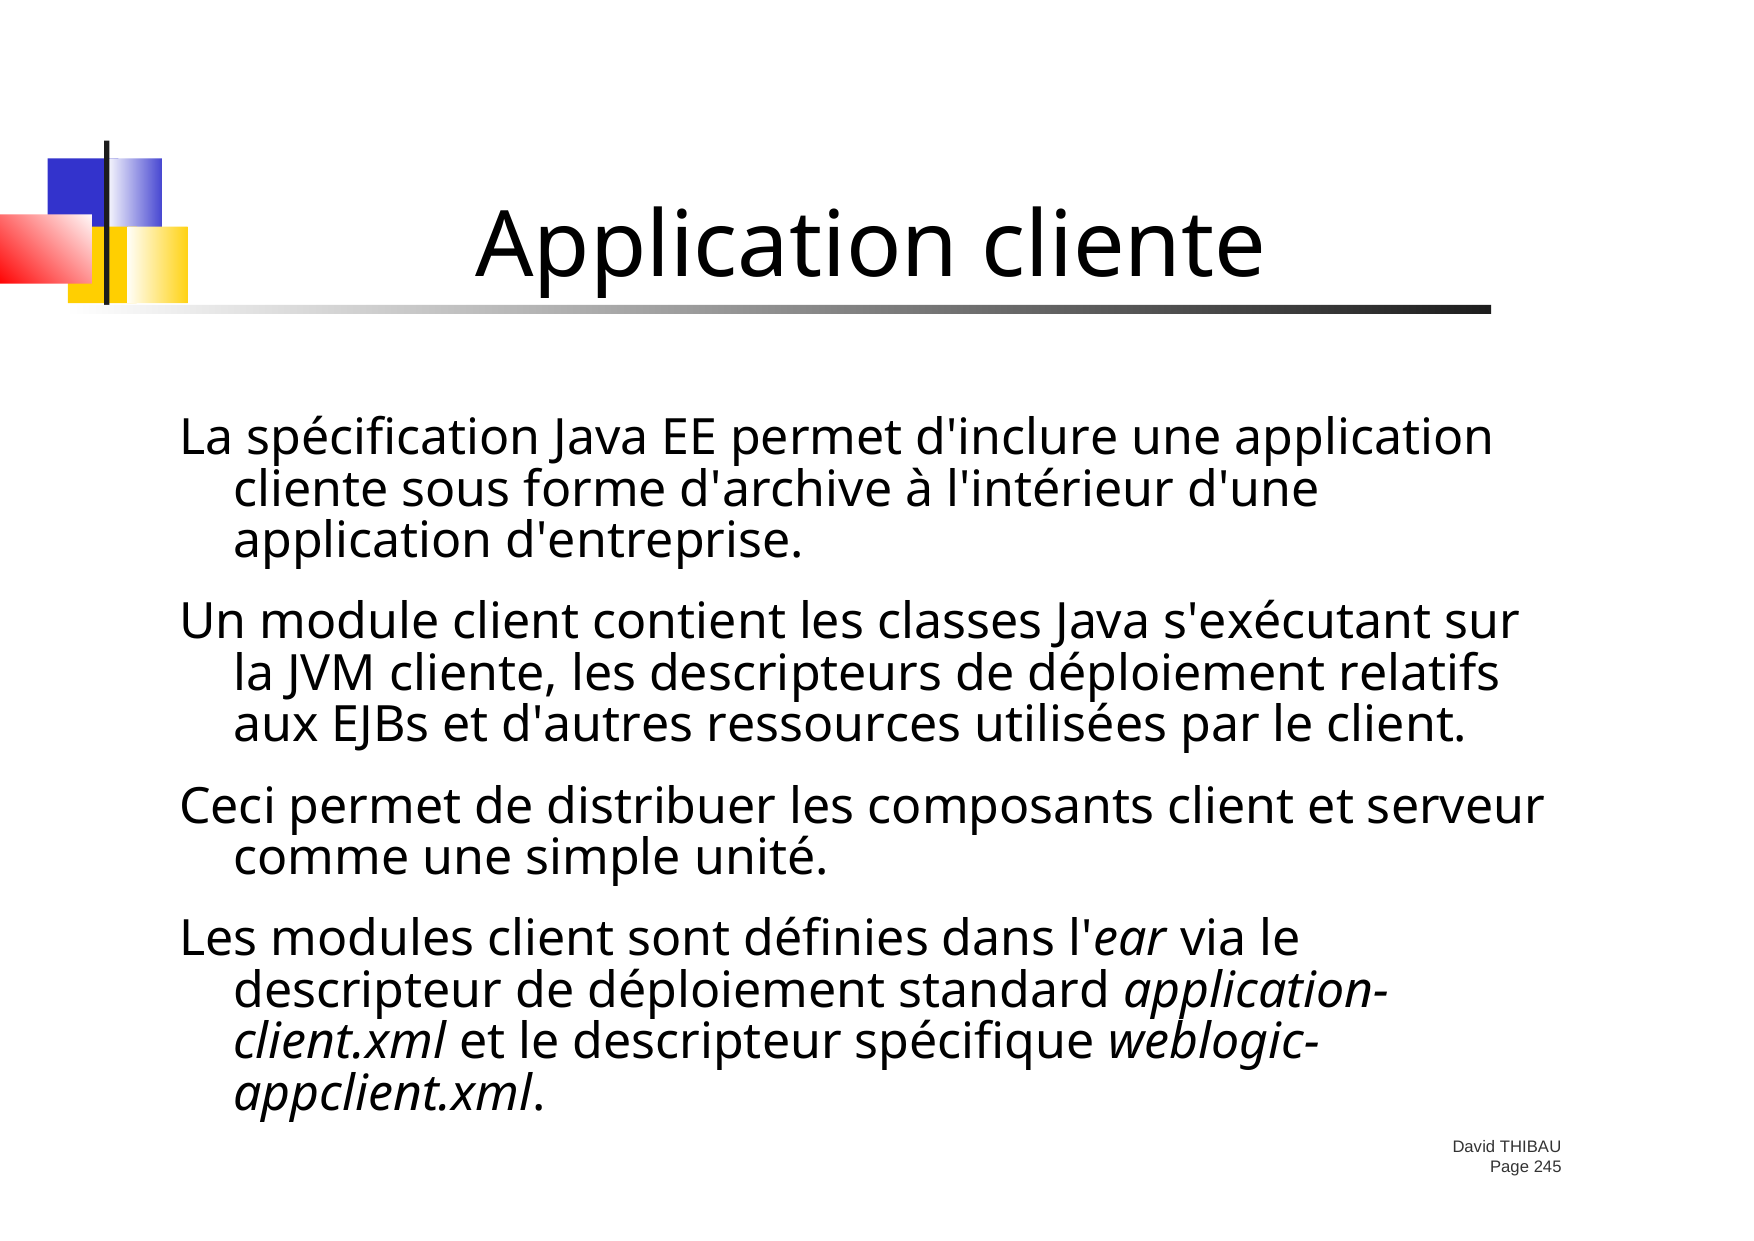

# Application cliente
La spécification Java EE permet d'inclure une application cliente sous forme d'archive à l'intérieur d'une application d'entreprise.
Un module client contient les classes Java s'exécutant sur la JVM cliente, les descripteurs de déploiement relatifs aux EJBs et d'autres ressources utilisées par le client.
Ceci permet de distribuer les composants client et serveur comme une simple unité.
Les modules client sont définies dans l'ear via le descripteur de déploiement standard application-client.xml et le descripteur spécifique weblogic-appclient.xml.